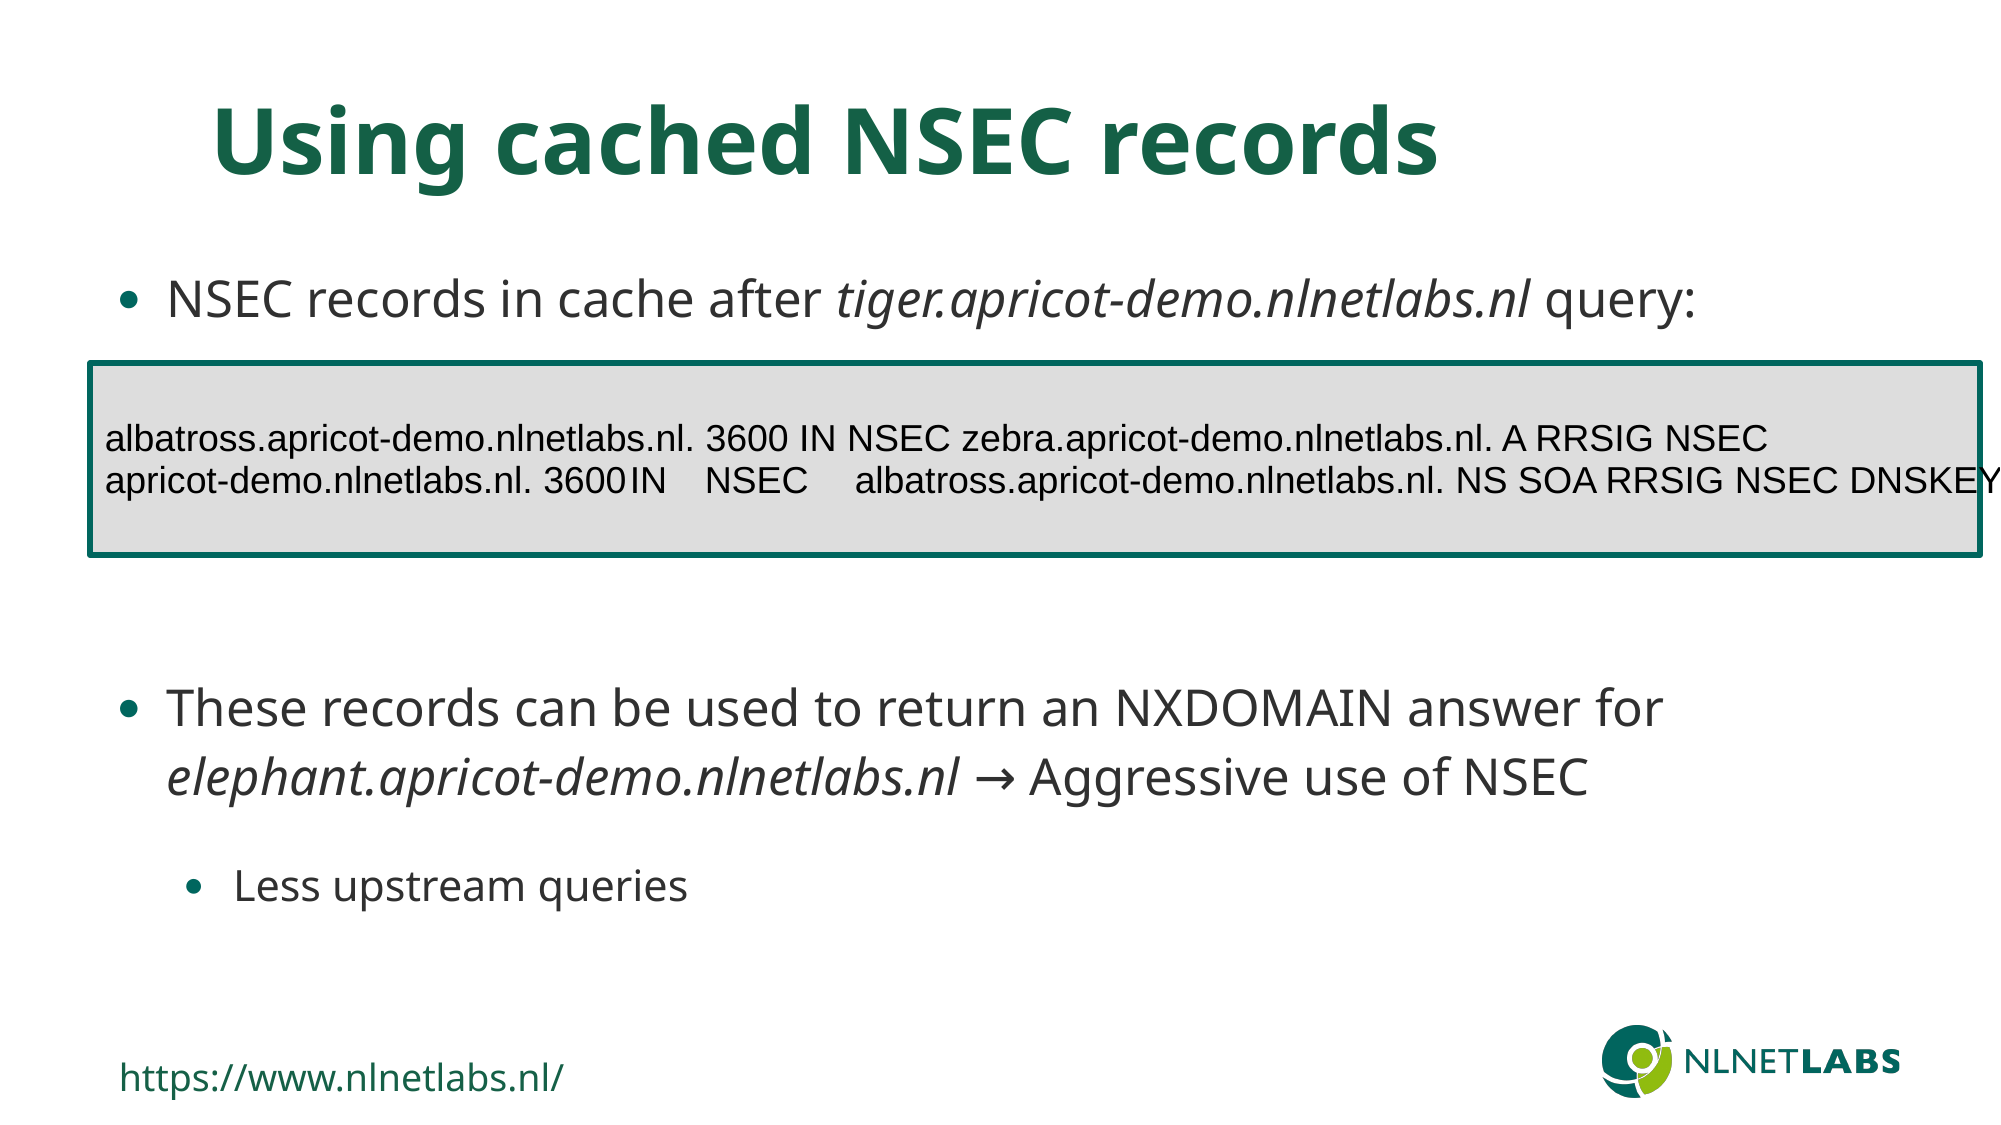

# Using cached NSEC records
NSEC records in cache after tiger.apricot-demo.nlnetlabs.nl query:
These records can be used to return an NXDOMAIN answer for elephant.apricot-demo.nlnetlabs.nl → Aggressive use of NSEC
Less upstream queries
albatross.apricot-demo.nlnetlabs.nl. 3600 IN NSEC zebra.apricot-demo.nlnetlabs.nl. A RRSIG NSEC
apricot-demo.nlnetlabs.nl. 3600	IN	NSEC	albatross.apricot-demo.nlnetlabs.nl. NS SOA RRSIG NSEC DNSKEY